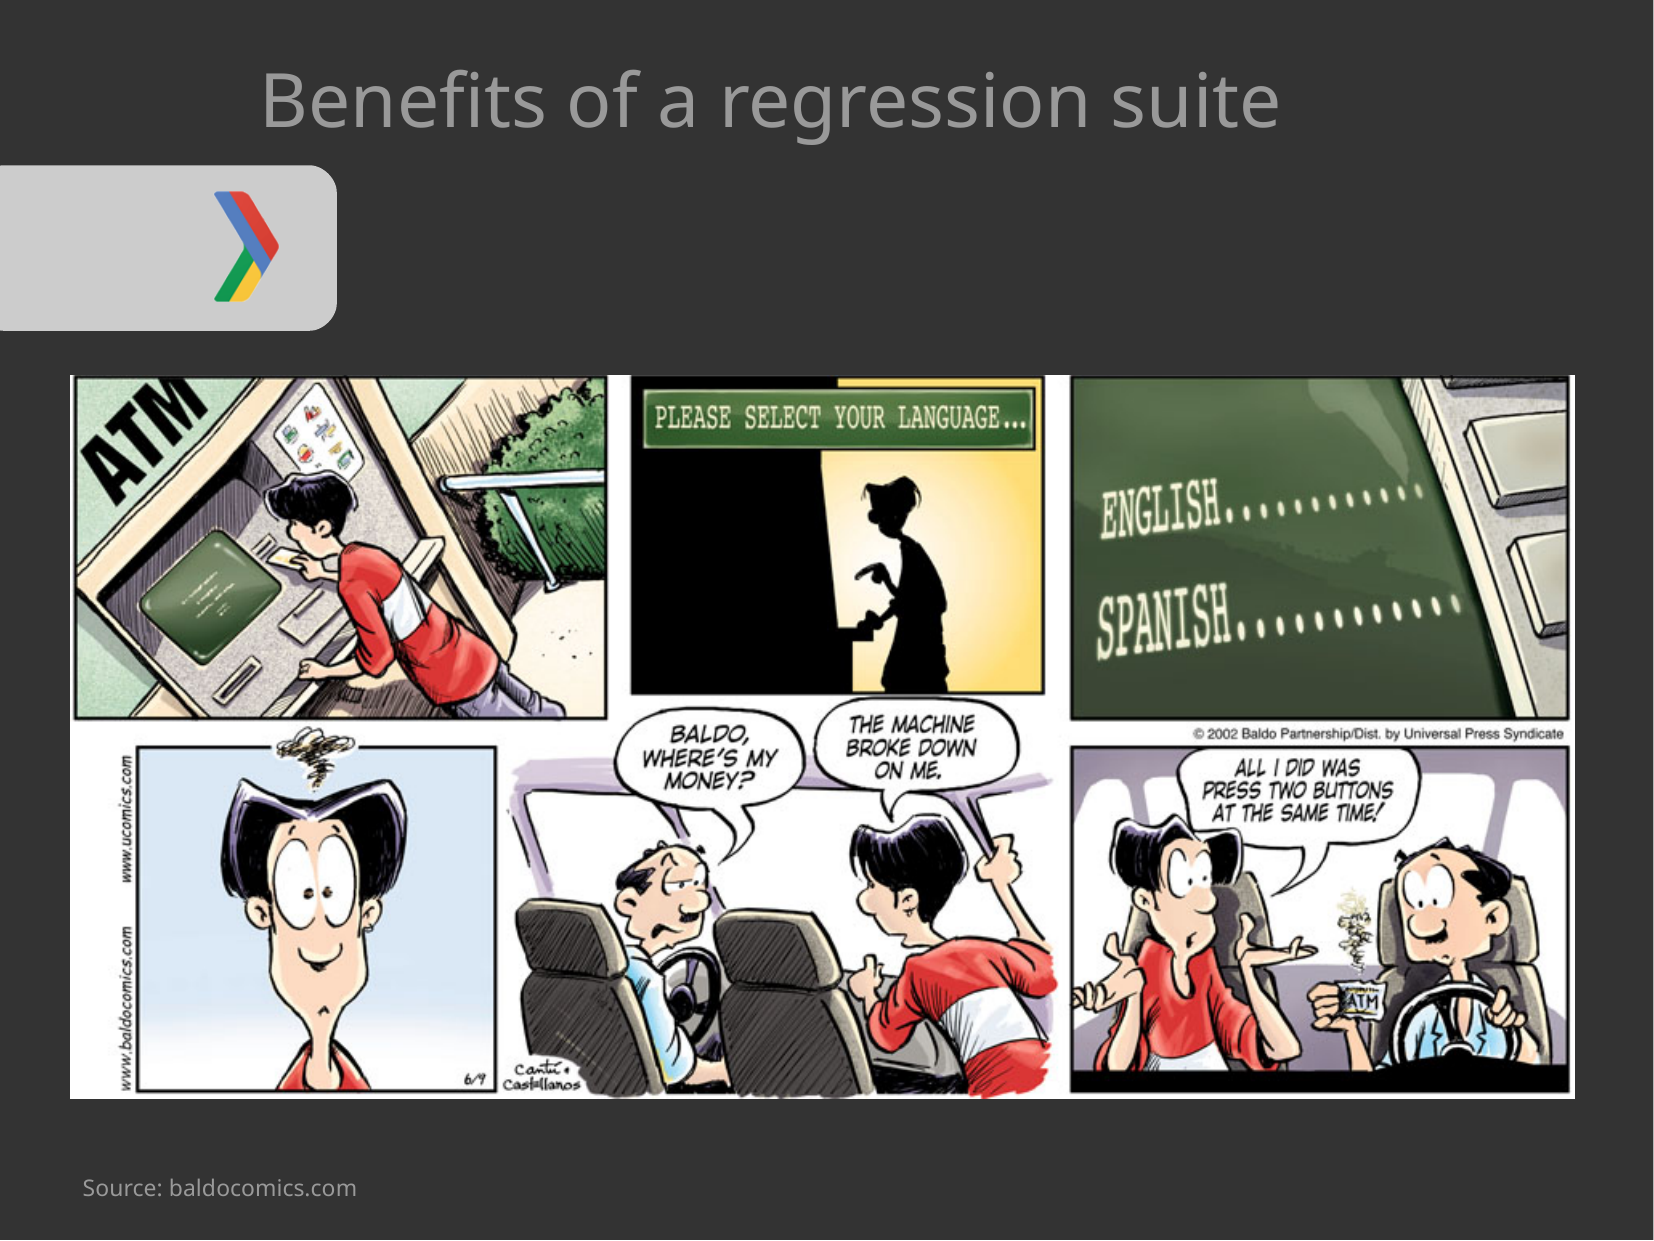

Benefits of a regression suite
# Source: baldocomics.com